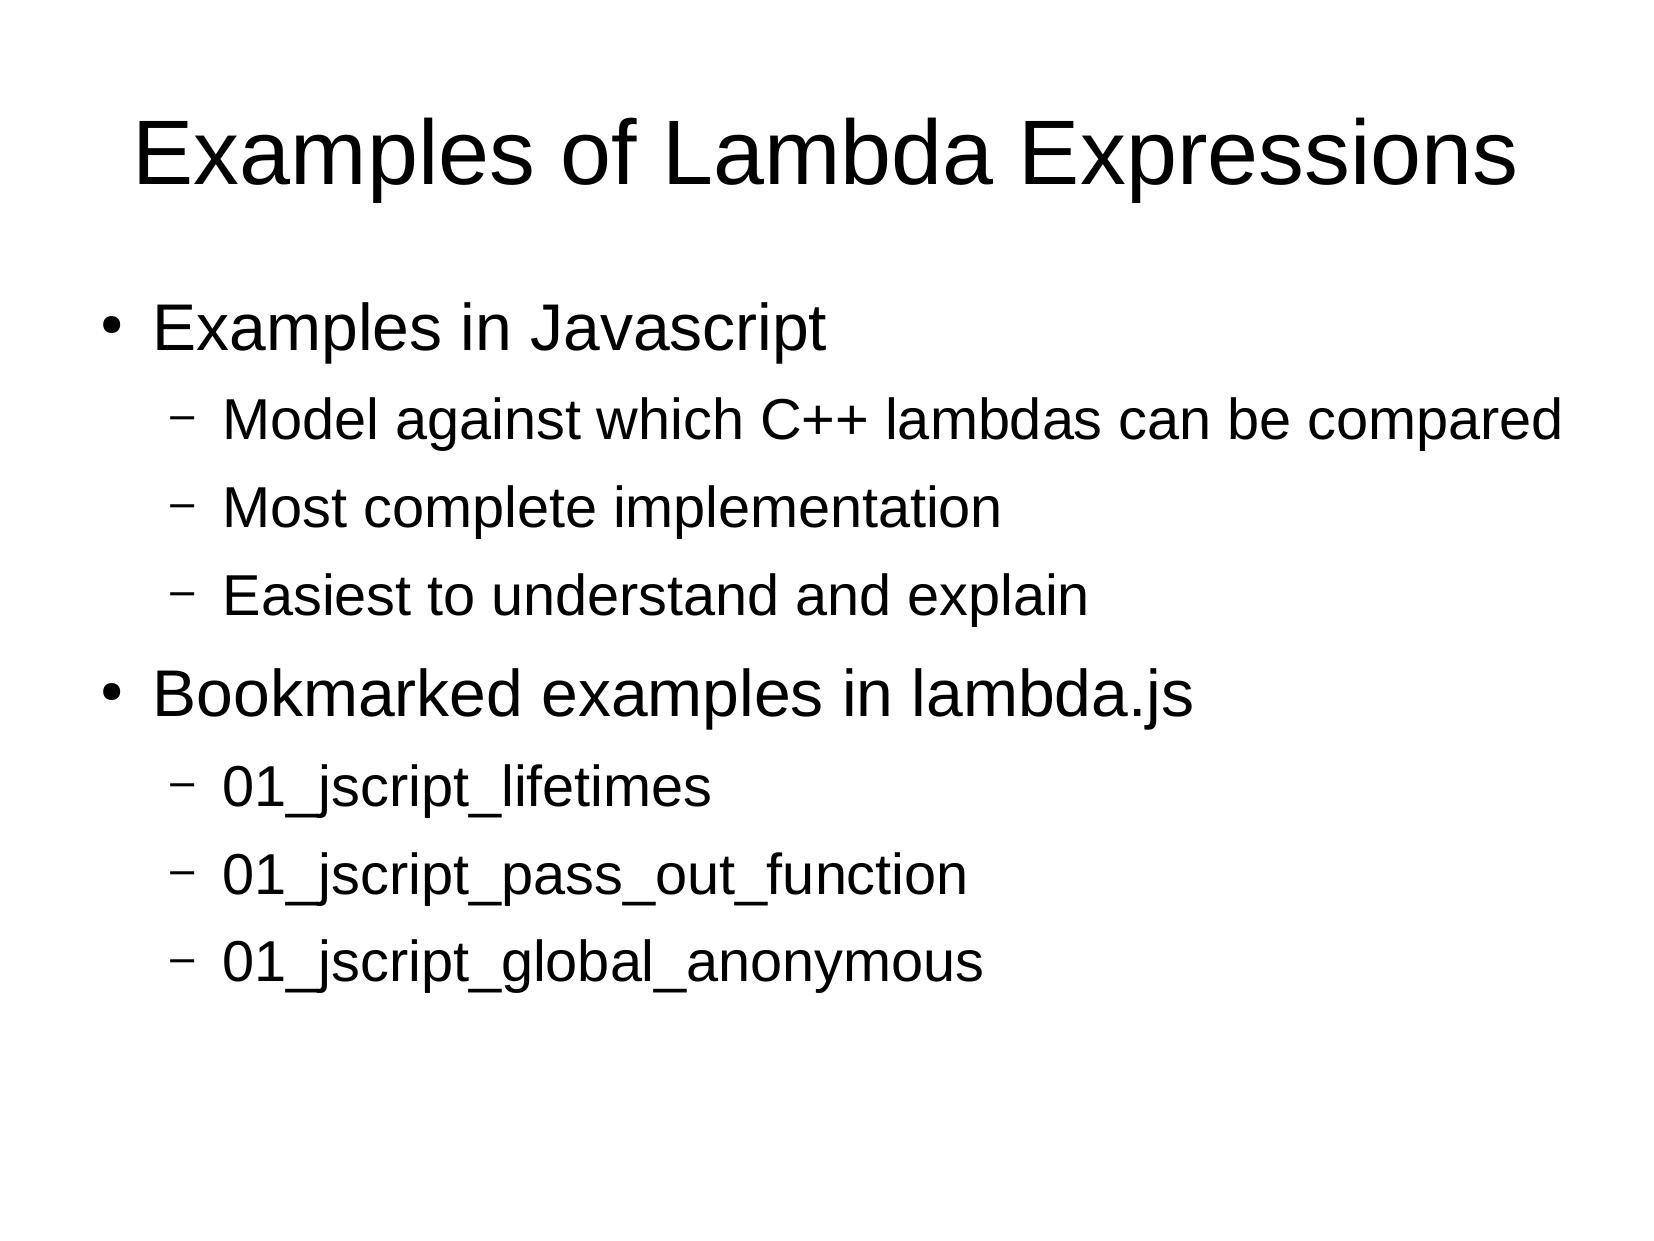

# Examples of Lambda Expressions
Examples in Javascript
Model against which C++ lambdas can be compared
Most complete implementation
Easiest to understand and explain
Bookmarked examples in lambda.js
01_jscript_lifetimes
01_jscript_pass_out_function
01_jscript_global_anonymous